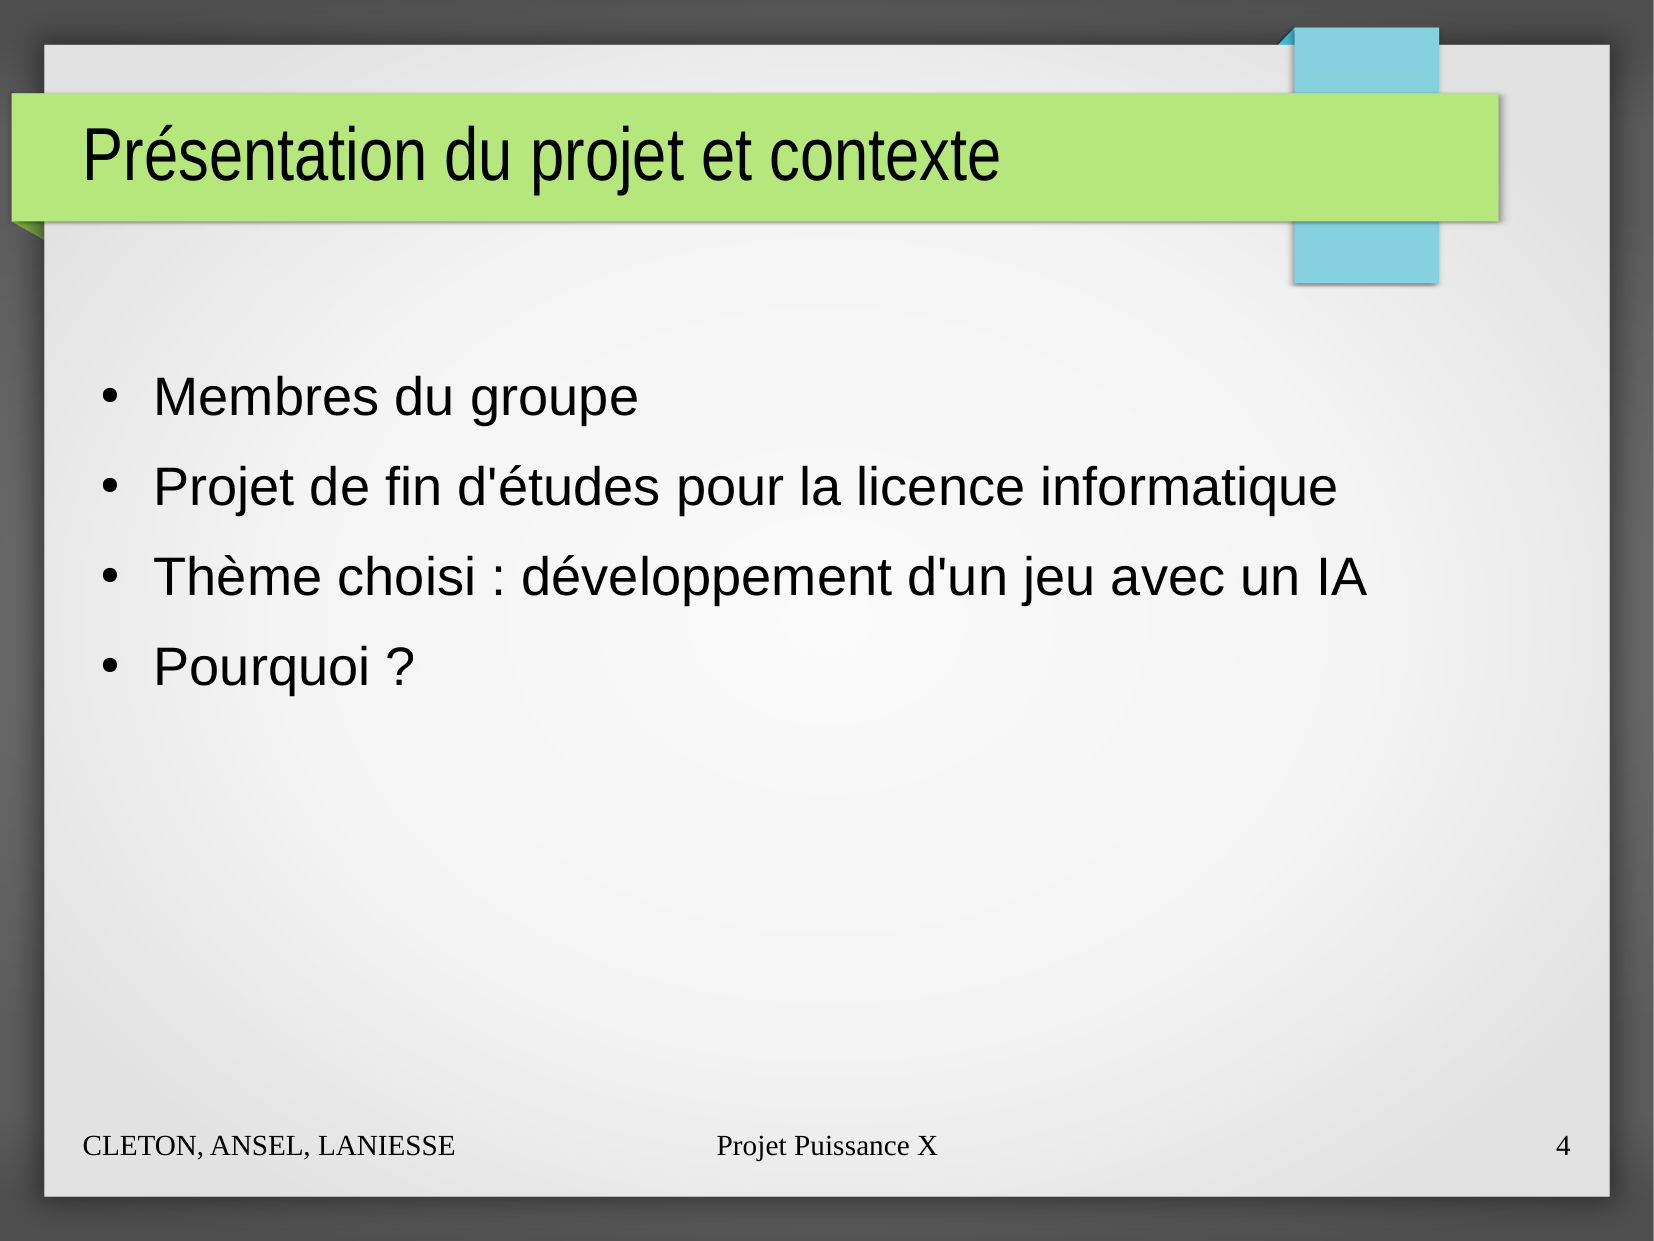

# Présentation du projet et contexte
Membres du groupe
Projet de fin d'études pour la licence informatique
Thème choisi : développement d'un jeu avec un IA
Pourquoi ?
CLETON, ANSEL, LANIESSE
Projet Puissance X
4